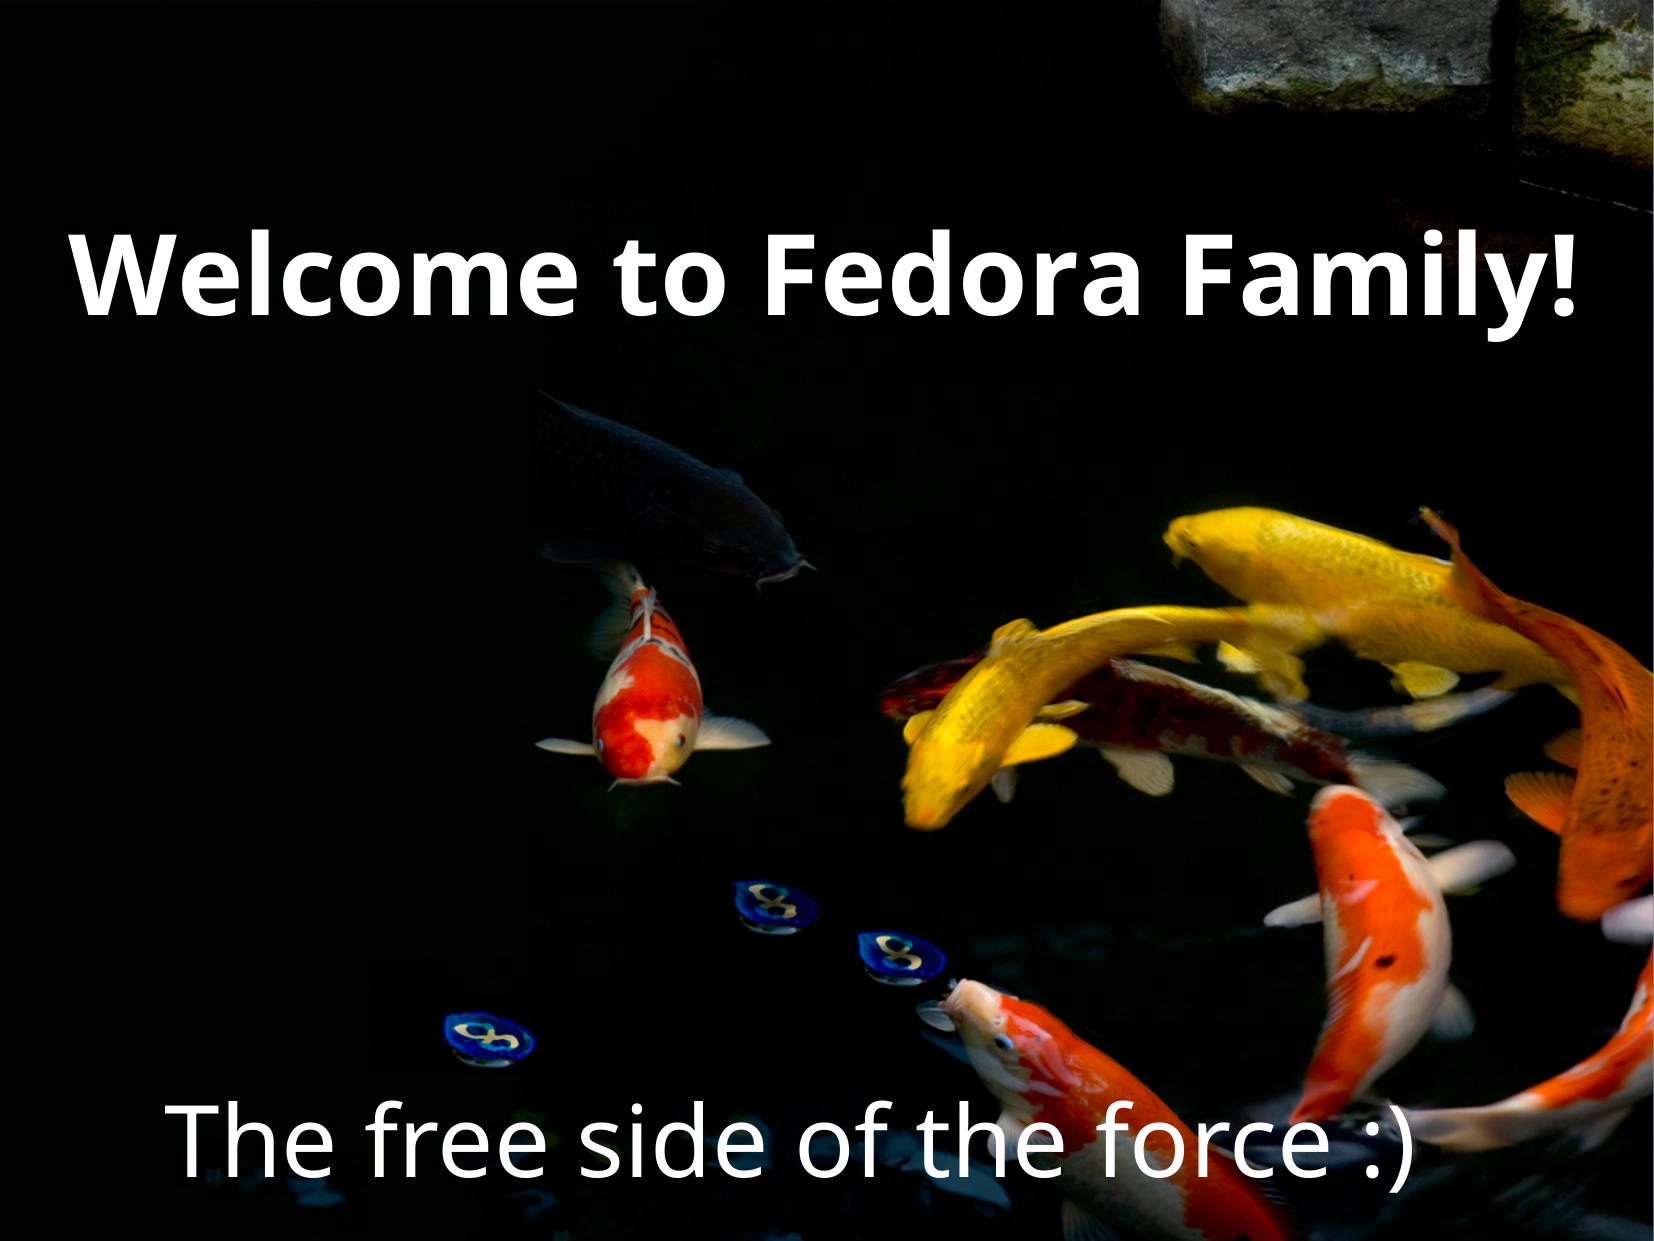

# Welcome to Fedora Family!
The free side of the force :)